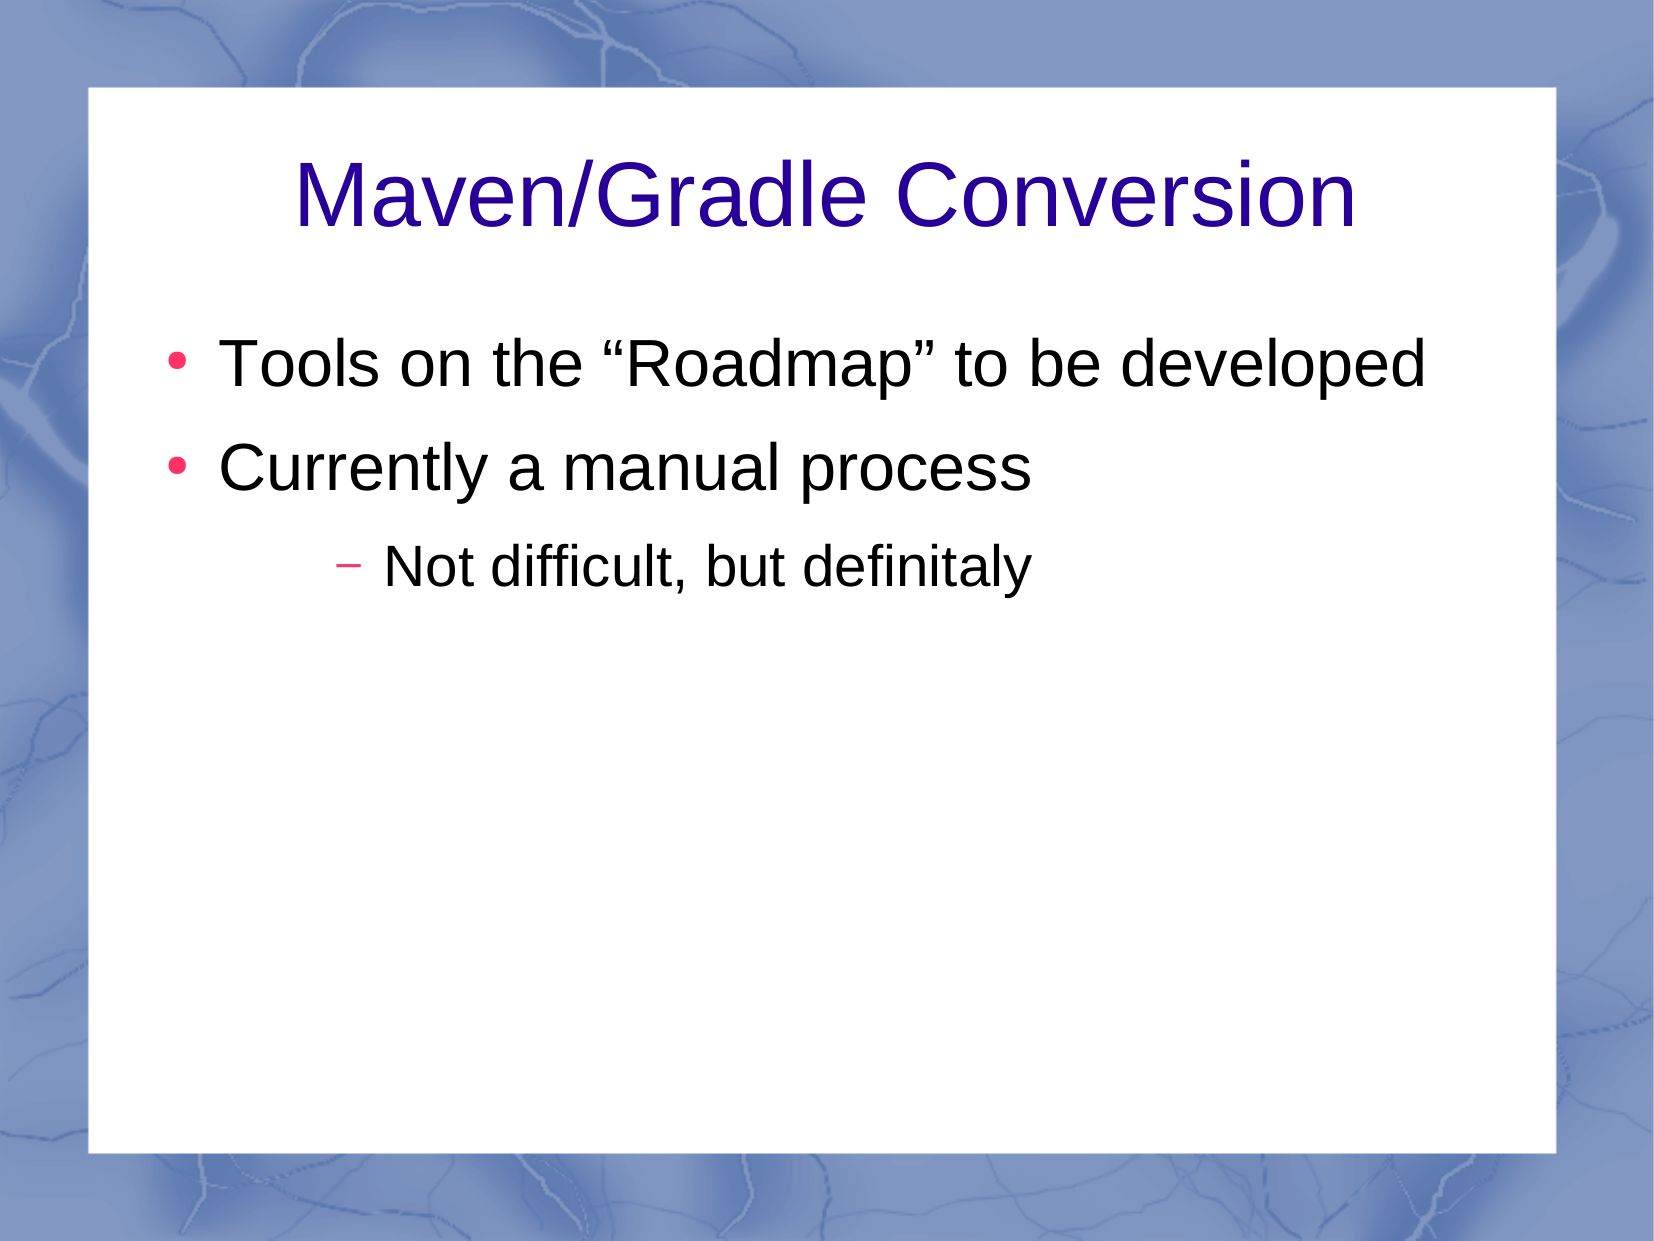

# Maven/Gradle Conversion
Tools on the “Roadmap” to be developed
Currently a manual process
Not difficult, but definitaly